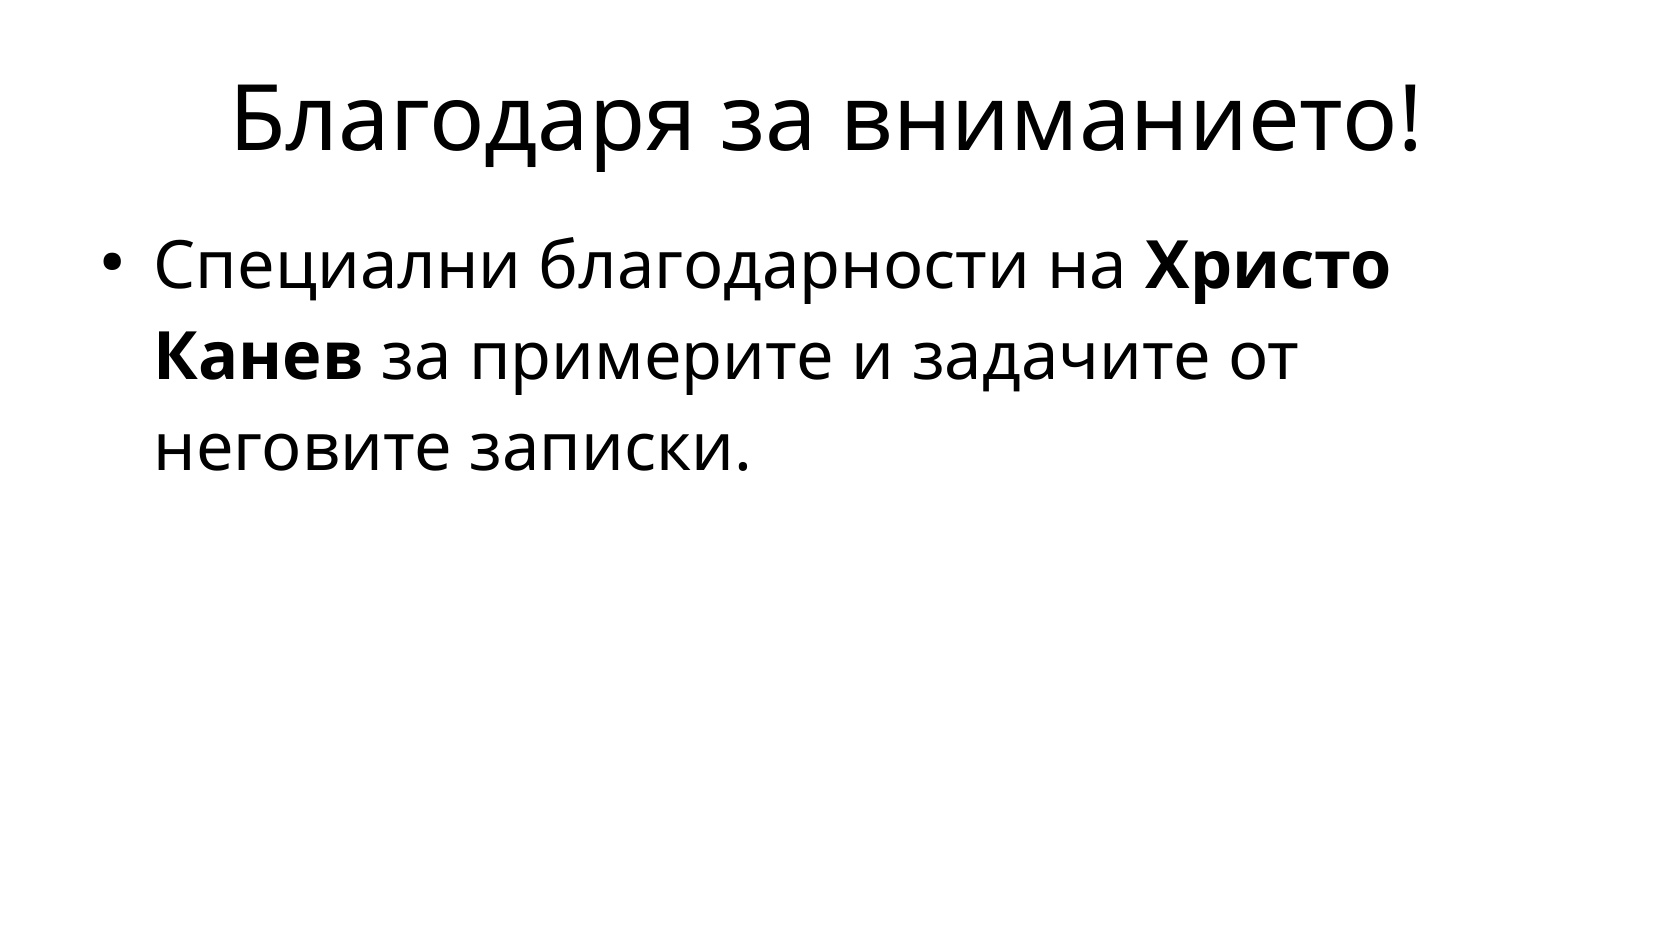

# Благодаря за вниманието!
Специални благодарности на Христо Канев за примерите и задачите от неговите записки.